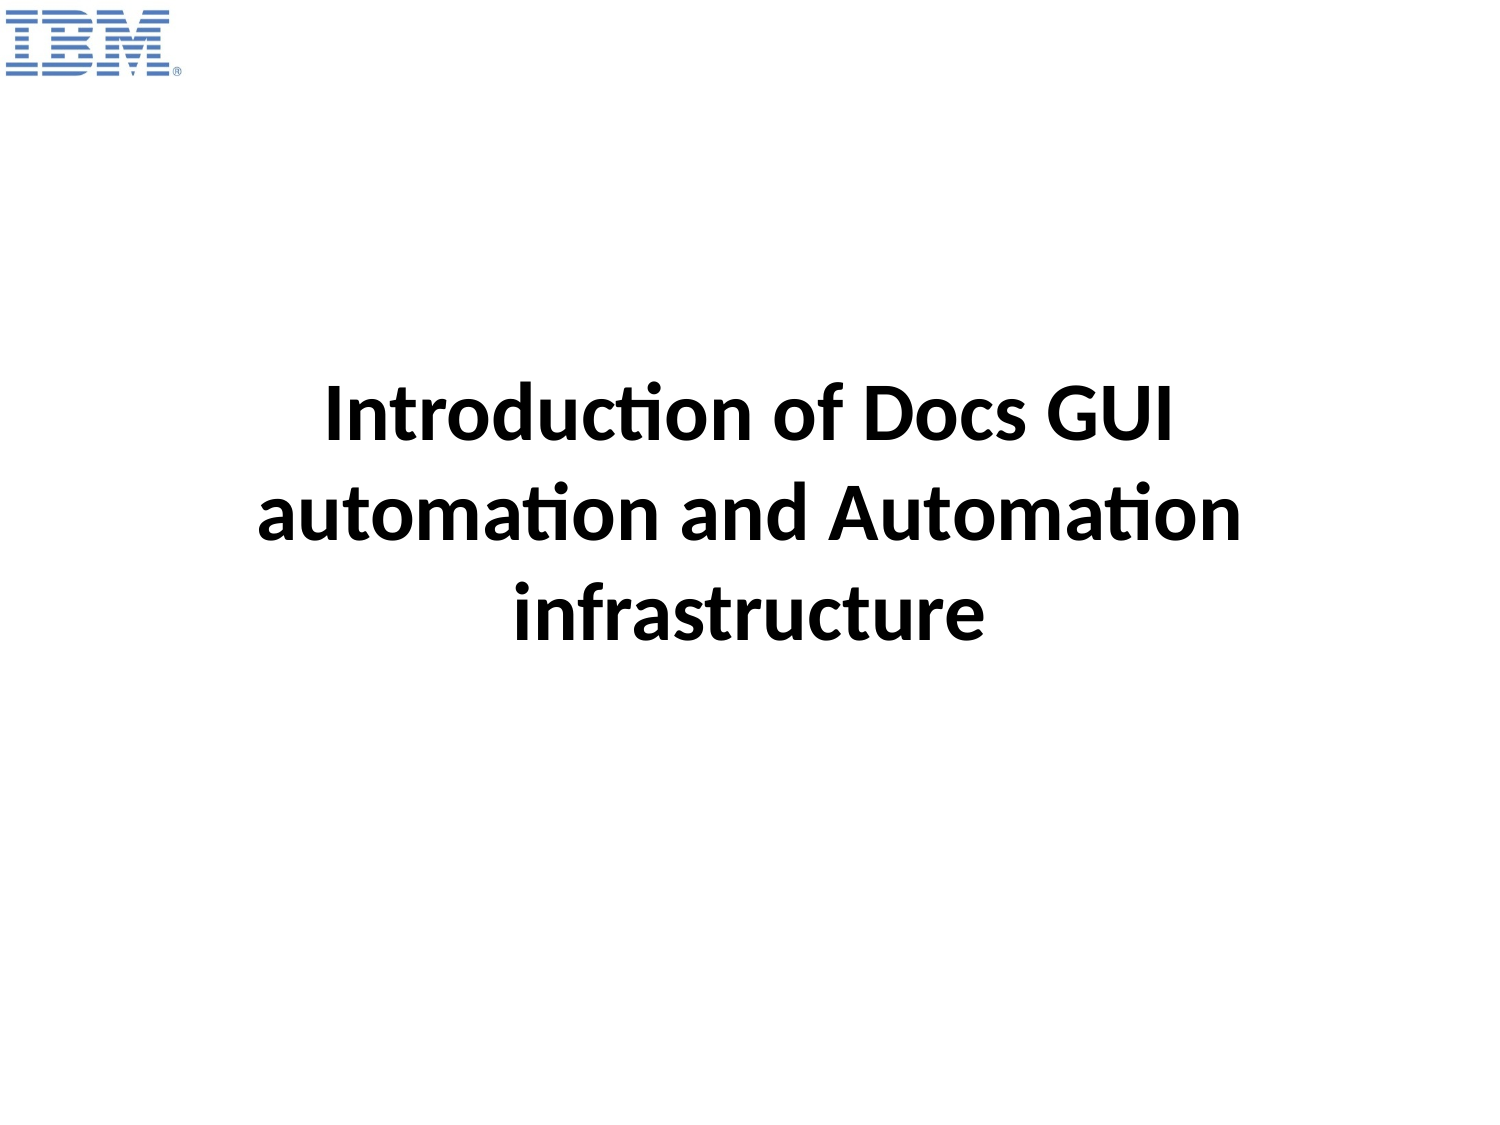

# Introduction of Docs GUI automation and Automation infrastructure